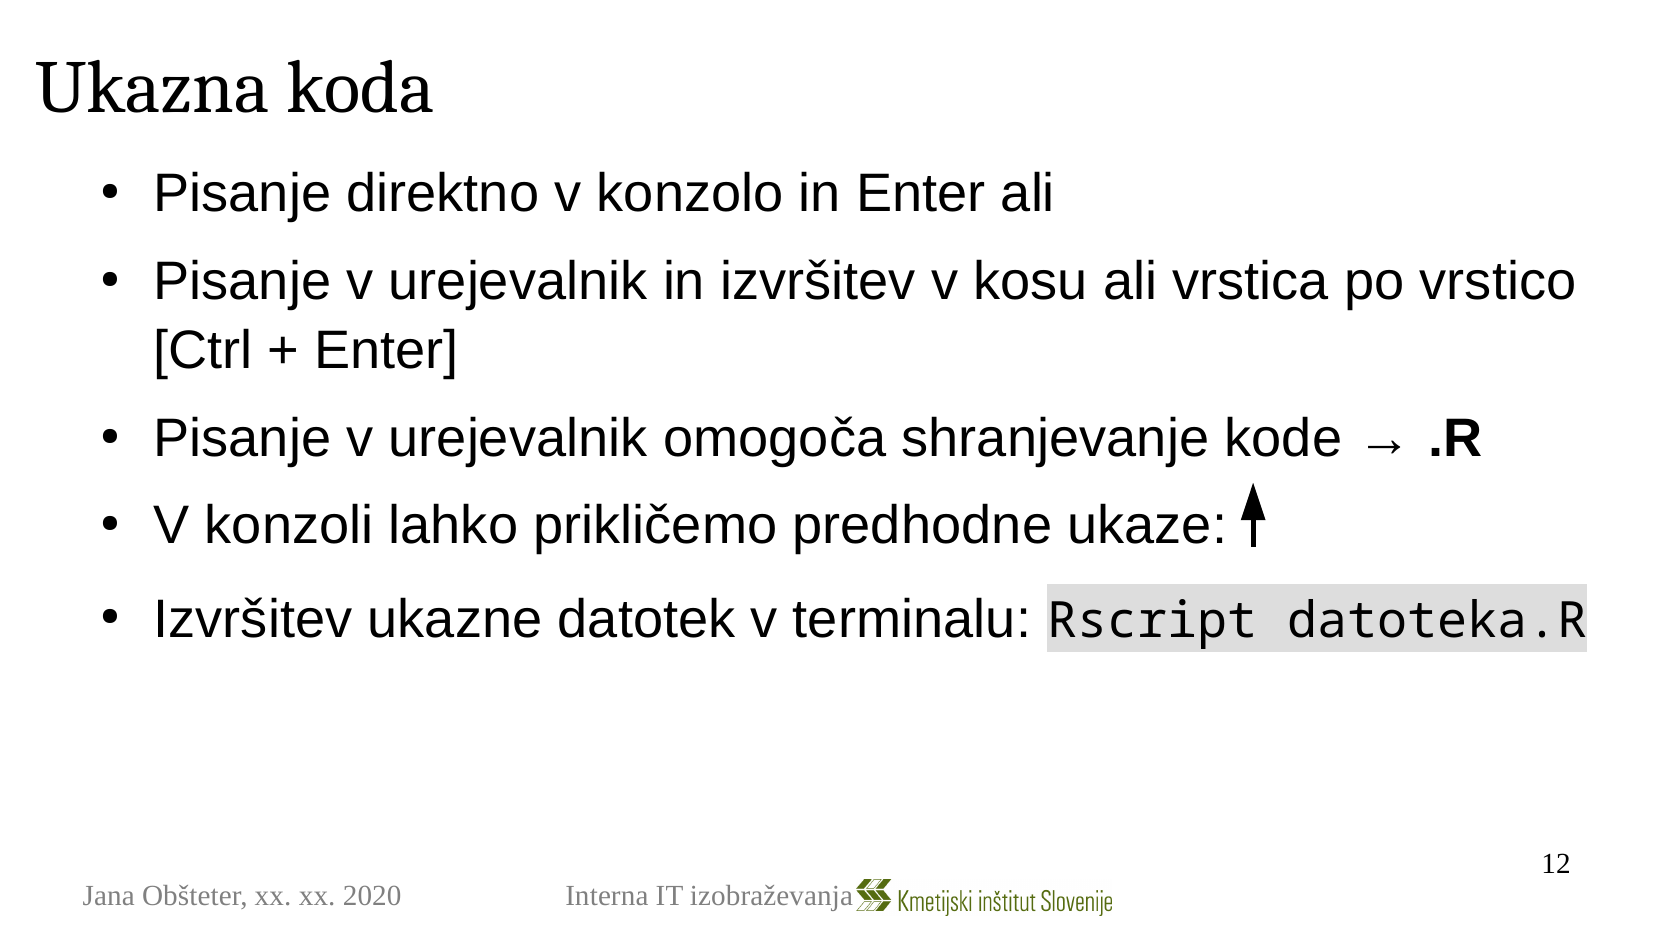

# Ukazna koda
Pisanje direktno v konzolo in Enter ali
Pisanje v urejevalnik in izvršitev v kosu ali vrstica po vrstico [Ctrl + Enter]
Pisanje v urejevalnik omogoča shranjevanje kode → .R
V konzoli lahko prikličemo predhodne ukaze:
Izvršitev ukazne datotek v terminalu: Rscript datoteka.R
12